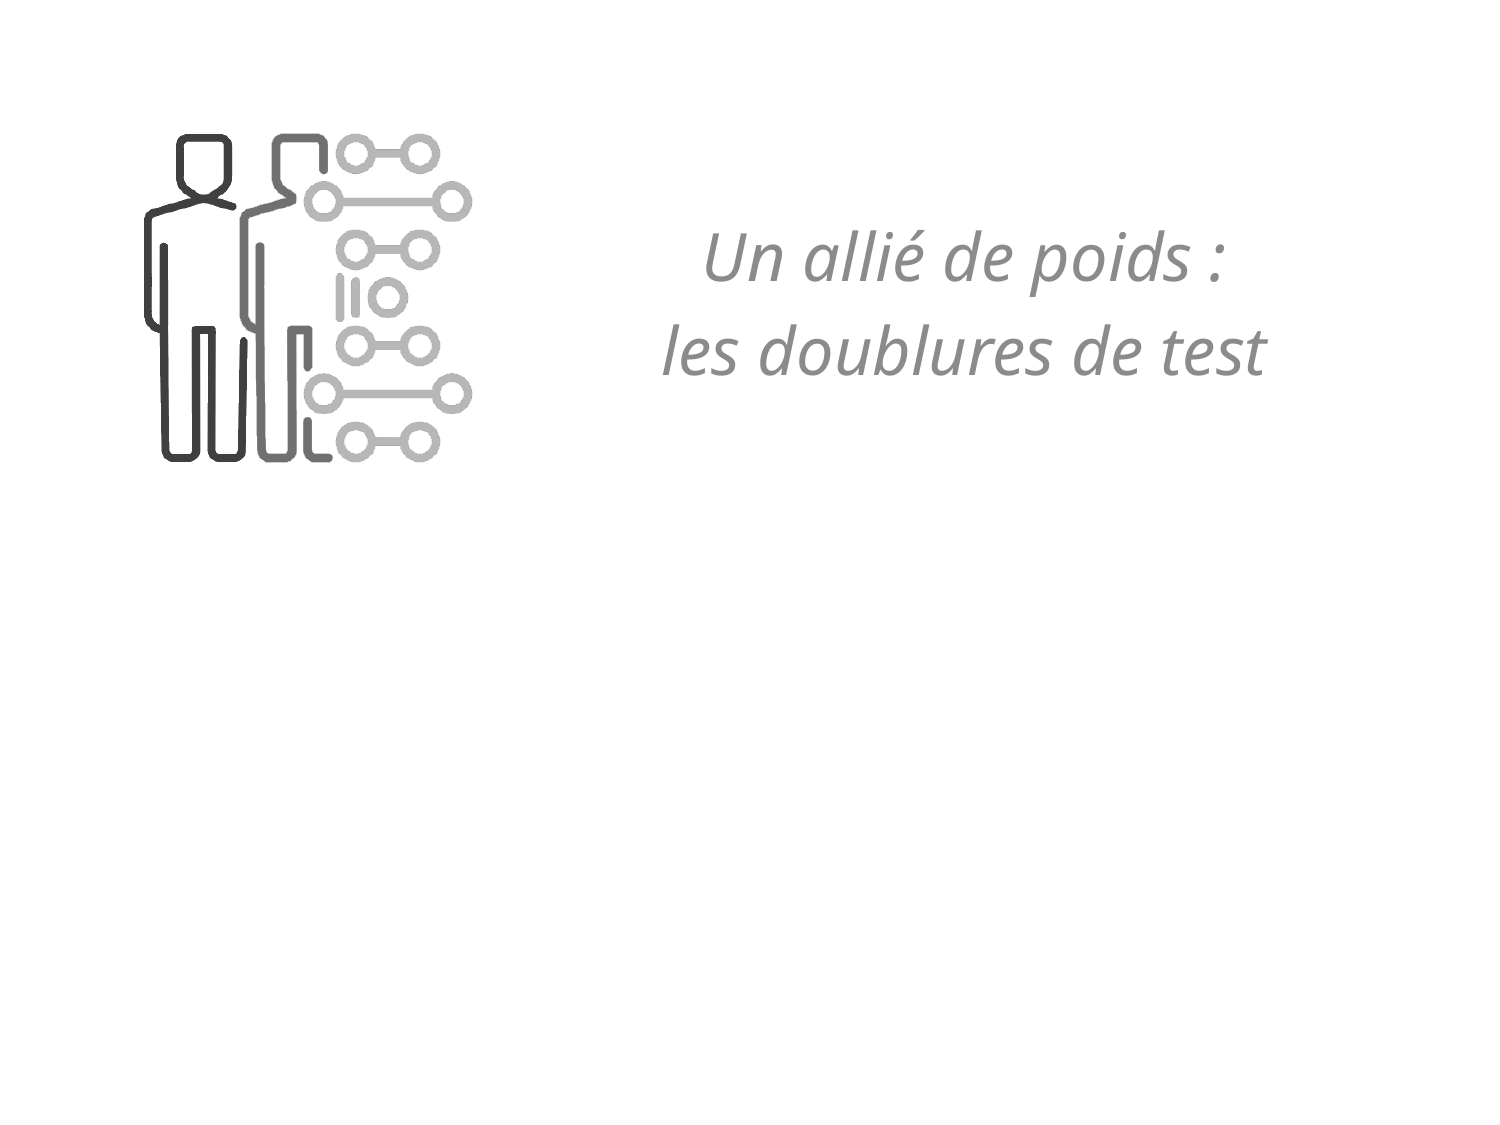

Un allié de poids :
les doublures de test